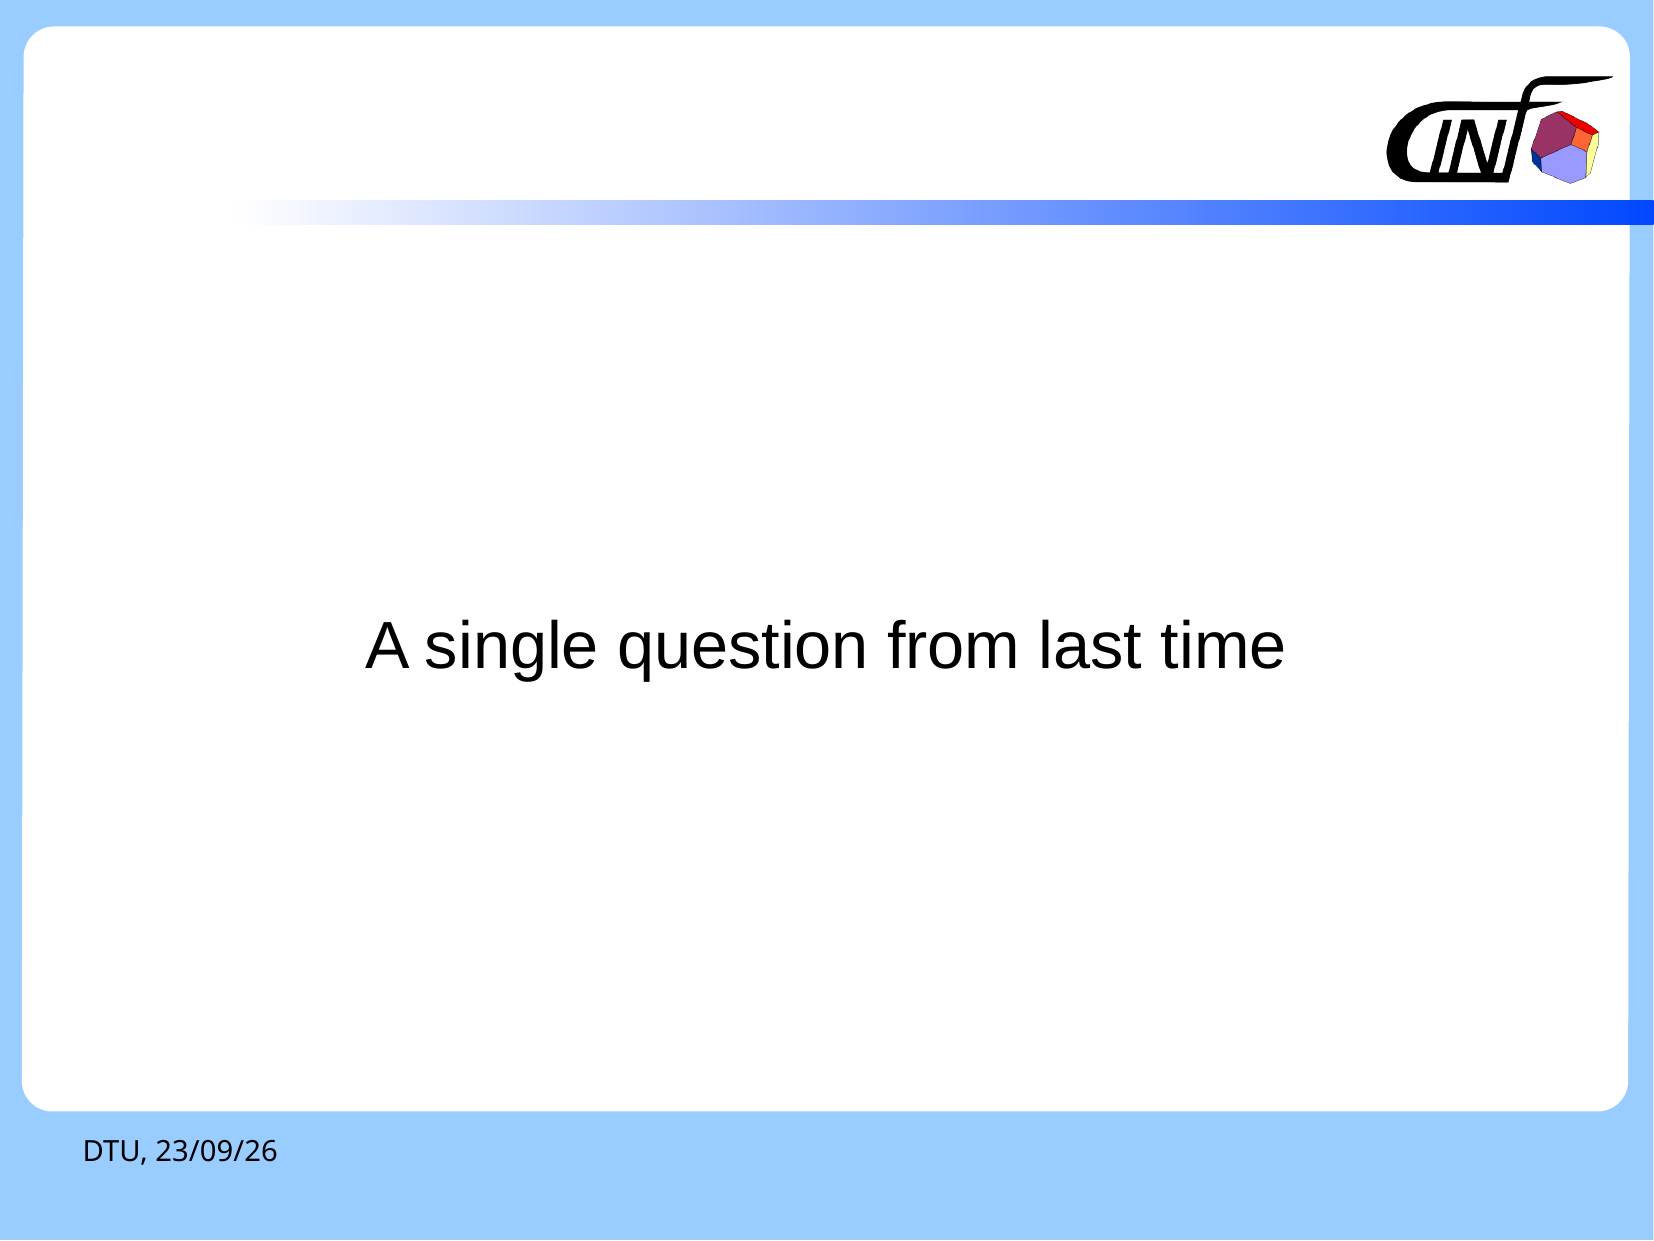

#
A single question from last time